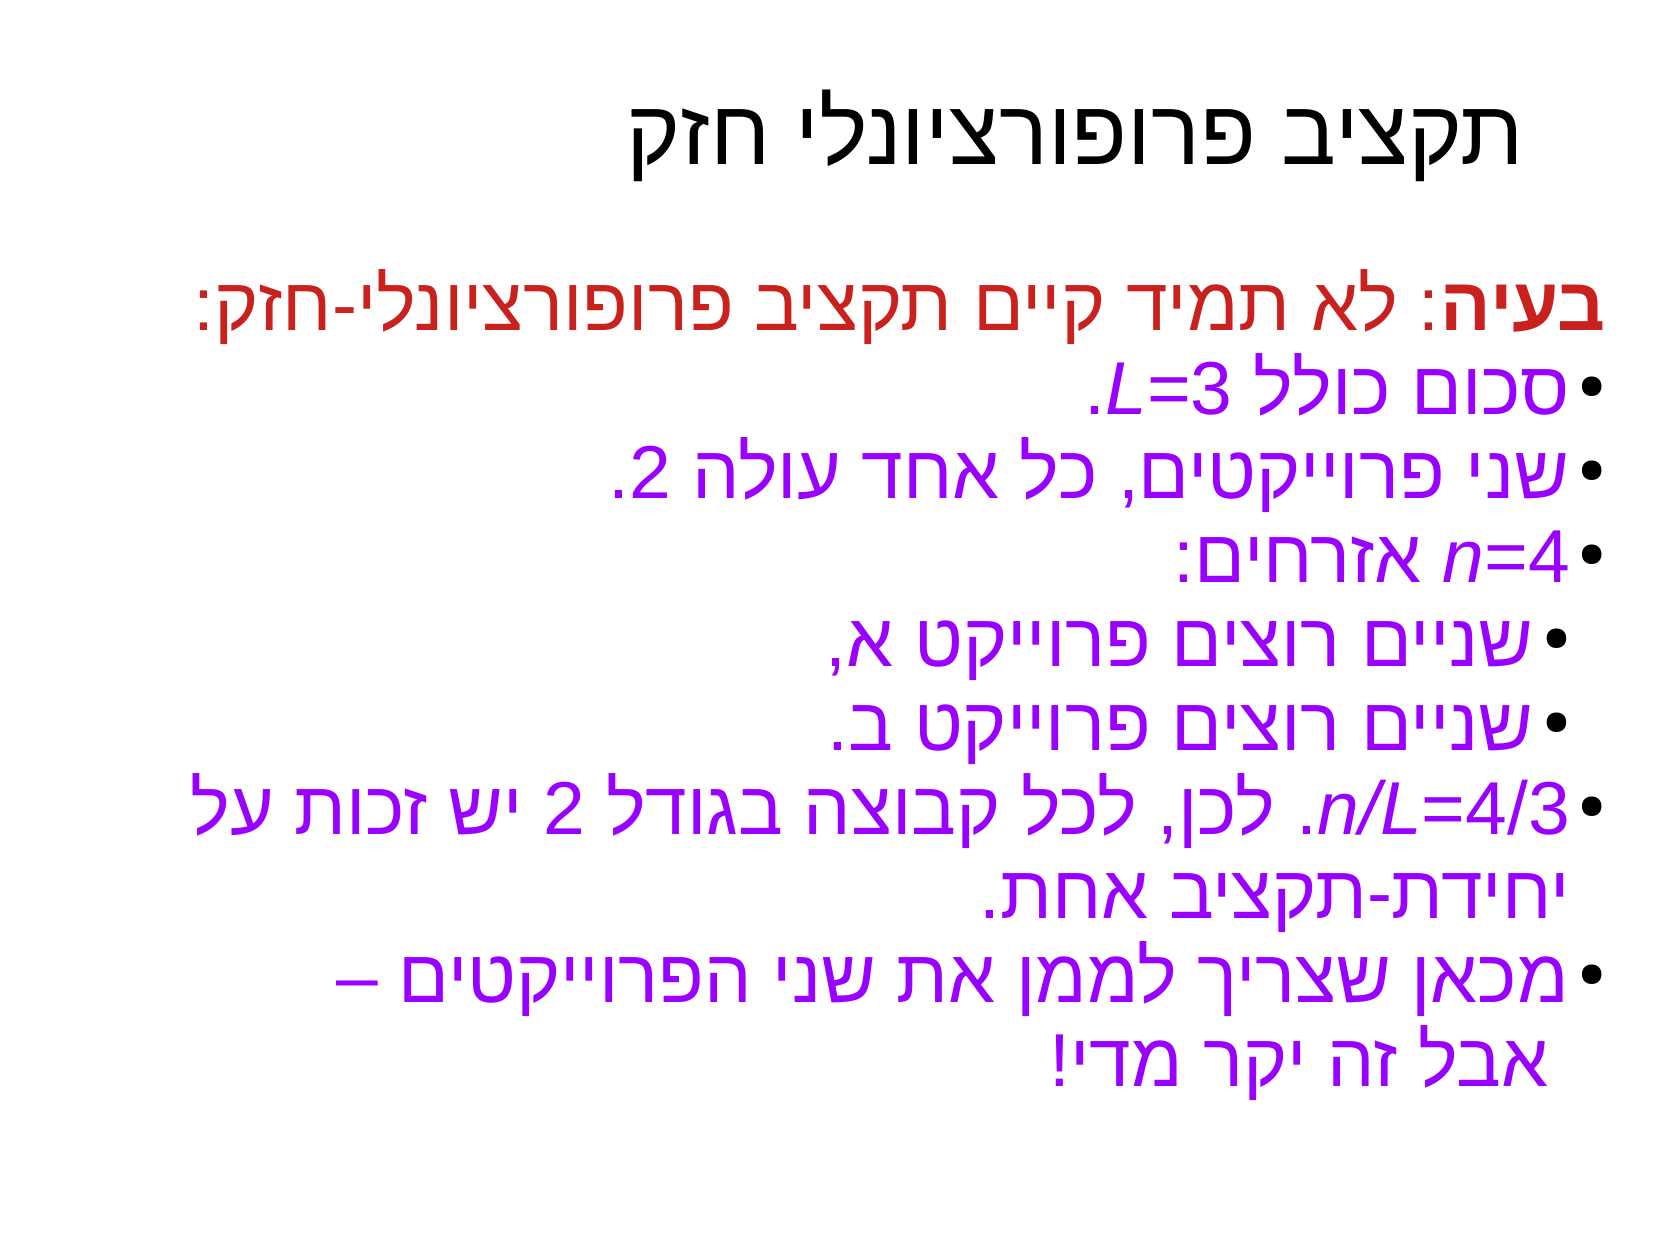

# תקציב פרופורציונלי חזק
בעיה: לא תמיד קיים תקציב פרופורציונלי-חזק:
סכום כולל L=3.
שני פרוייקטים, כל אחד עולה 2.
n=4 אזרחים:
שניים רוצים פרוייקט א,
שניים רוצים פרוייקט ב.
n/L=4/3. לכן, לכל קבוצה בגודל 2 יש זכות על יחידת-תקציב אחת.
מכאן שצריך לממן את שני הפרוייקטים –
 אבל זה יקר מדי!